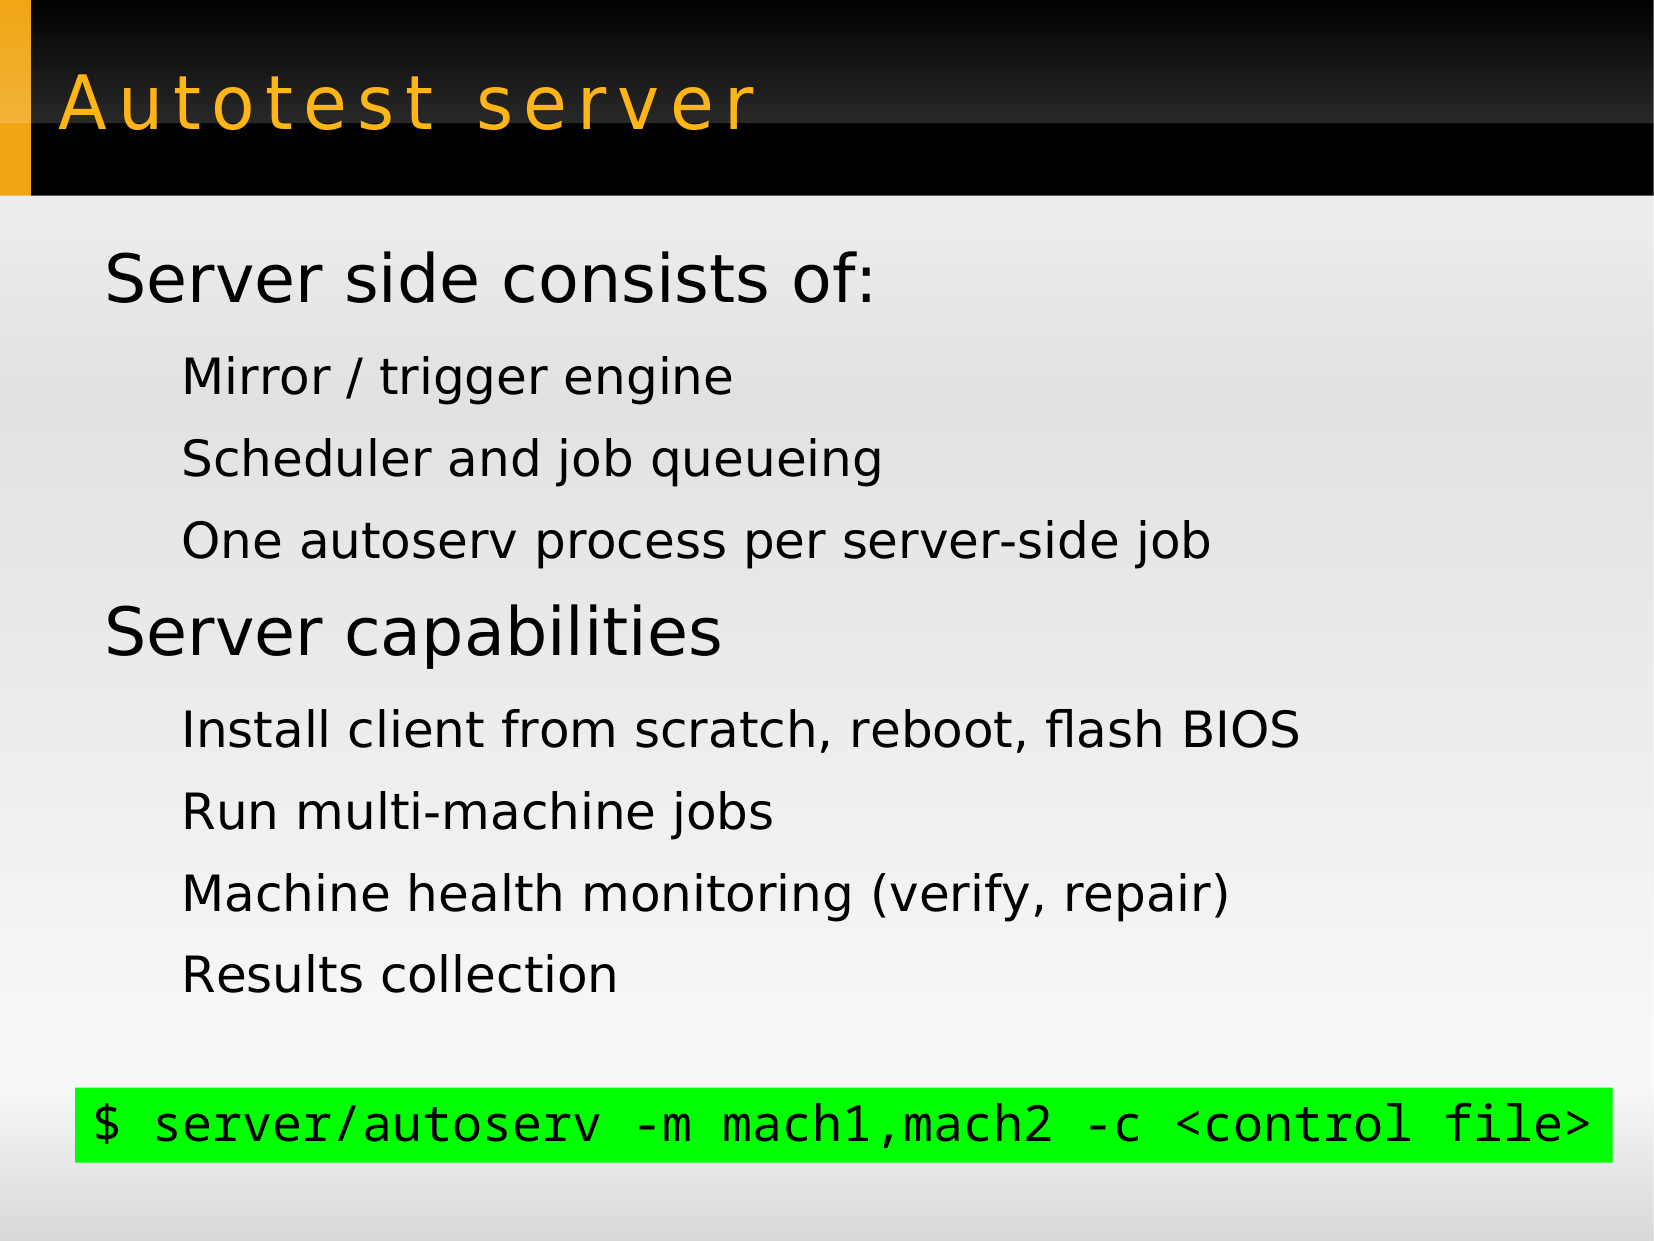

# Autotest server
Server side consists of:
Mirror / trigger engine
Scheduler and job queueing
One autoserv process per server-side job
Server capabilities
Install client from scratch, reboot, flash BIOS
Run multi-machine jobs
Machine health monitoring (verify, repair)
Results collection
$ server/autoserv -m mach1,mach2 -c <control file>